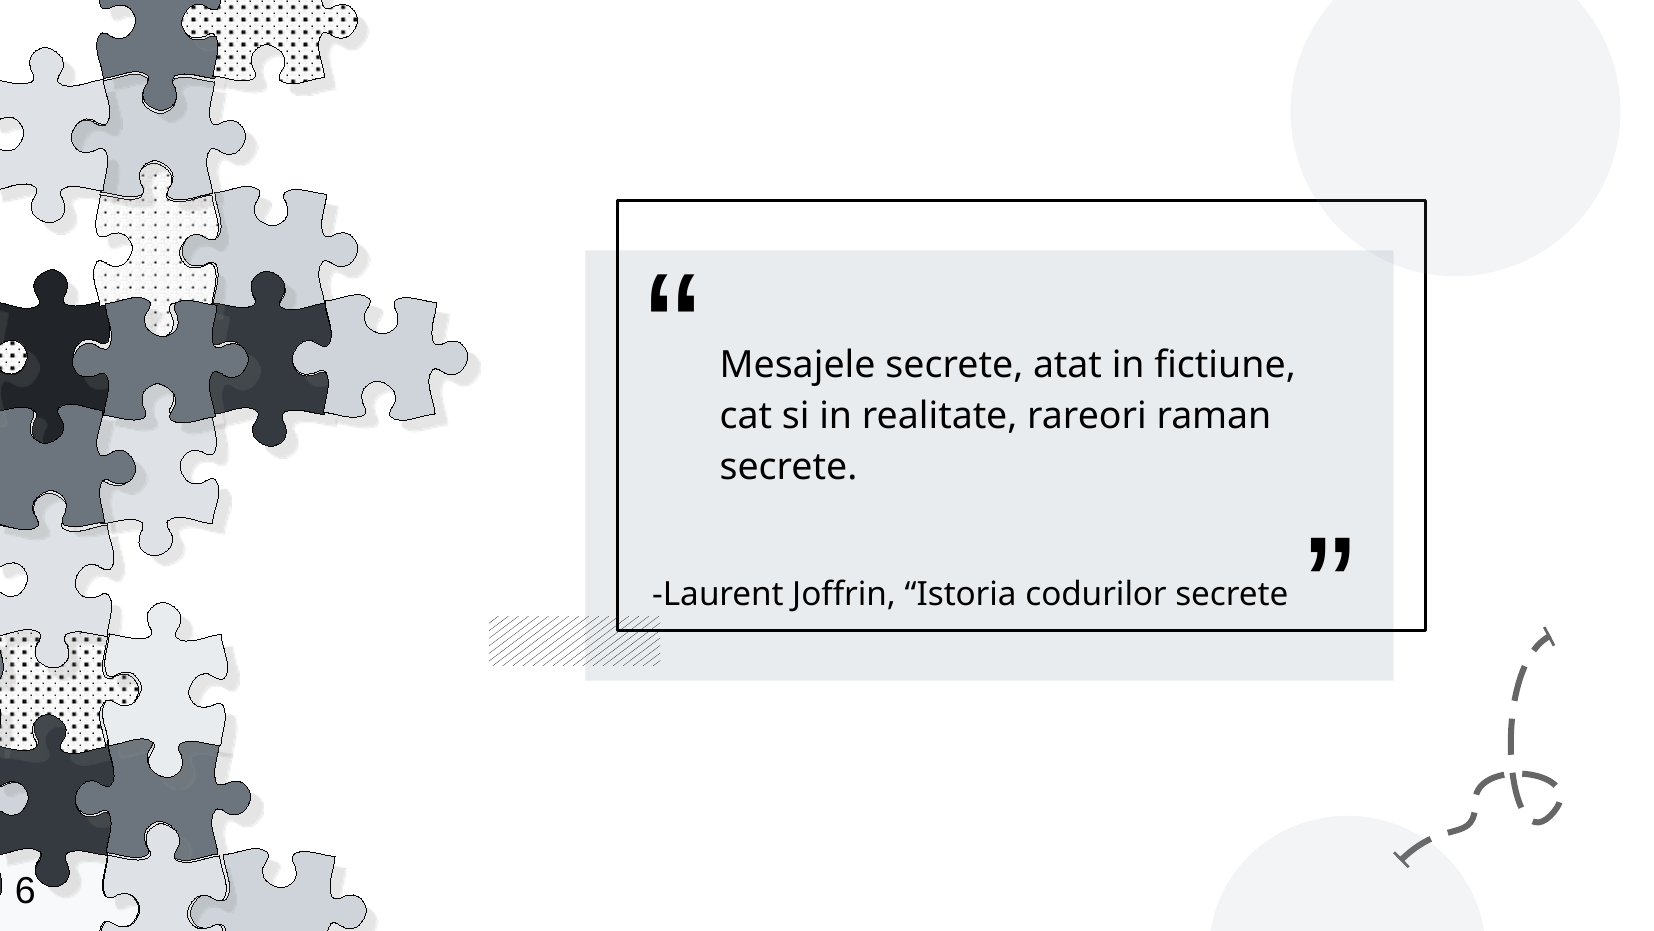

Mesajele secrete, atat in fictiune, cat si in realitate, rareori raman secrete.
-Laurent Joffrin, “Istoria codurilor secrete